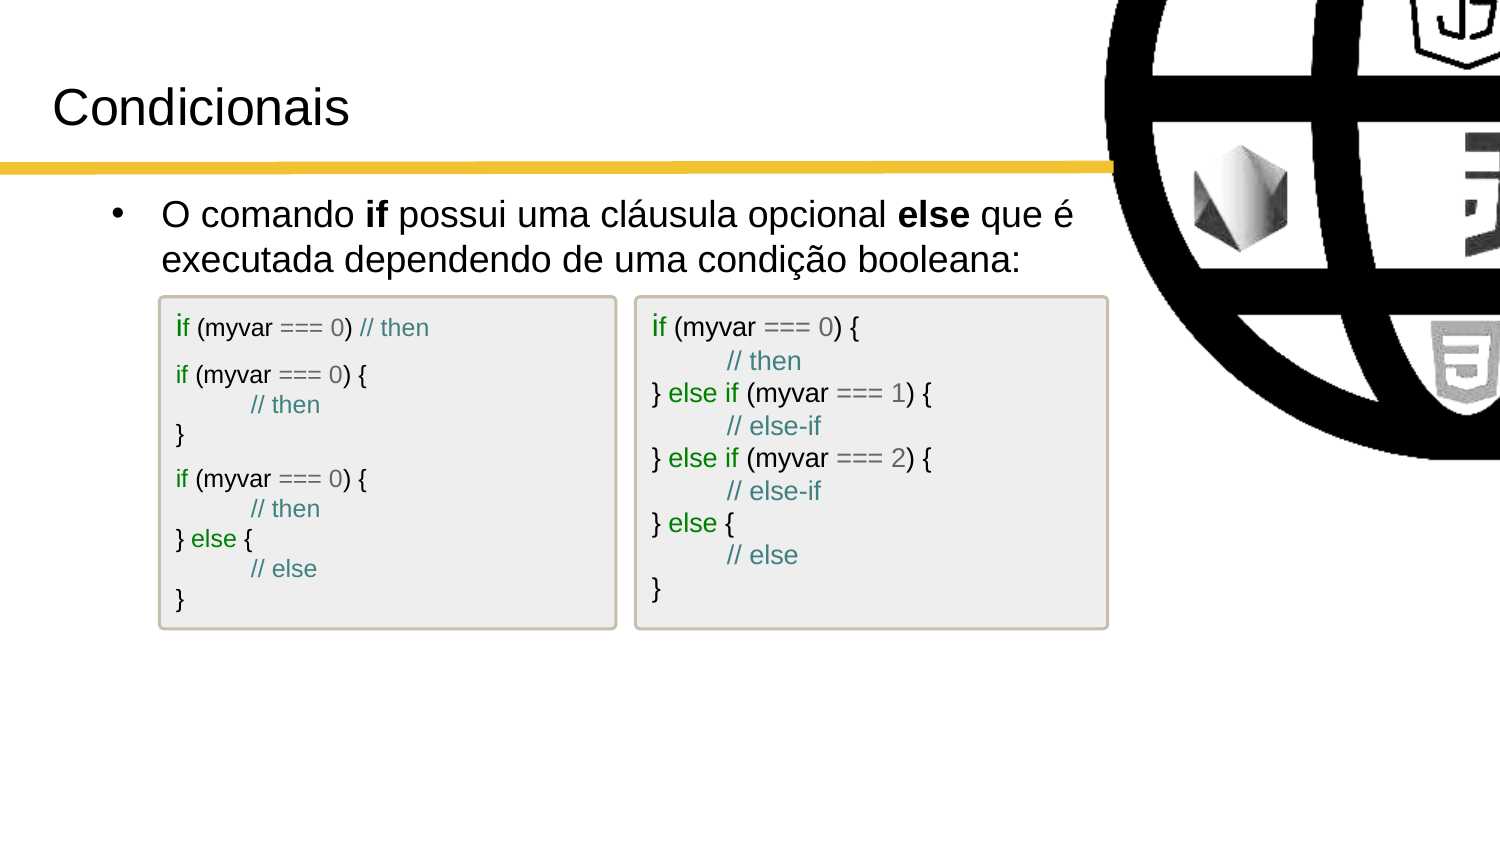

Condicionais
O comando if possui uma cláusula opcional else que é executada dependendo de uma condição booleana:
if (myvar === 0) // then
if (myvar === 0) {
	// then
}
if (myvar === 0) {
	// then
} else {
	// else
}
if (myvar === 0) {
	// then
} else if (myvar === 1) {
	// else-if
} else if (myvar === 2) {
	// else-if
} else {
	// else
}